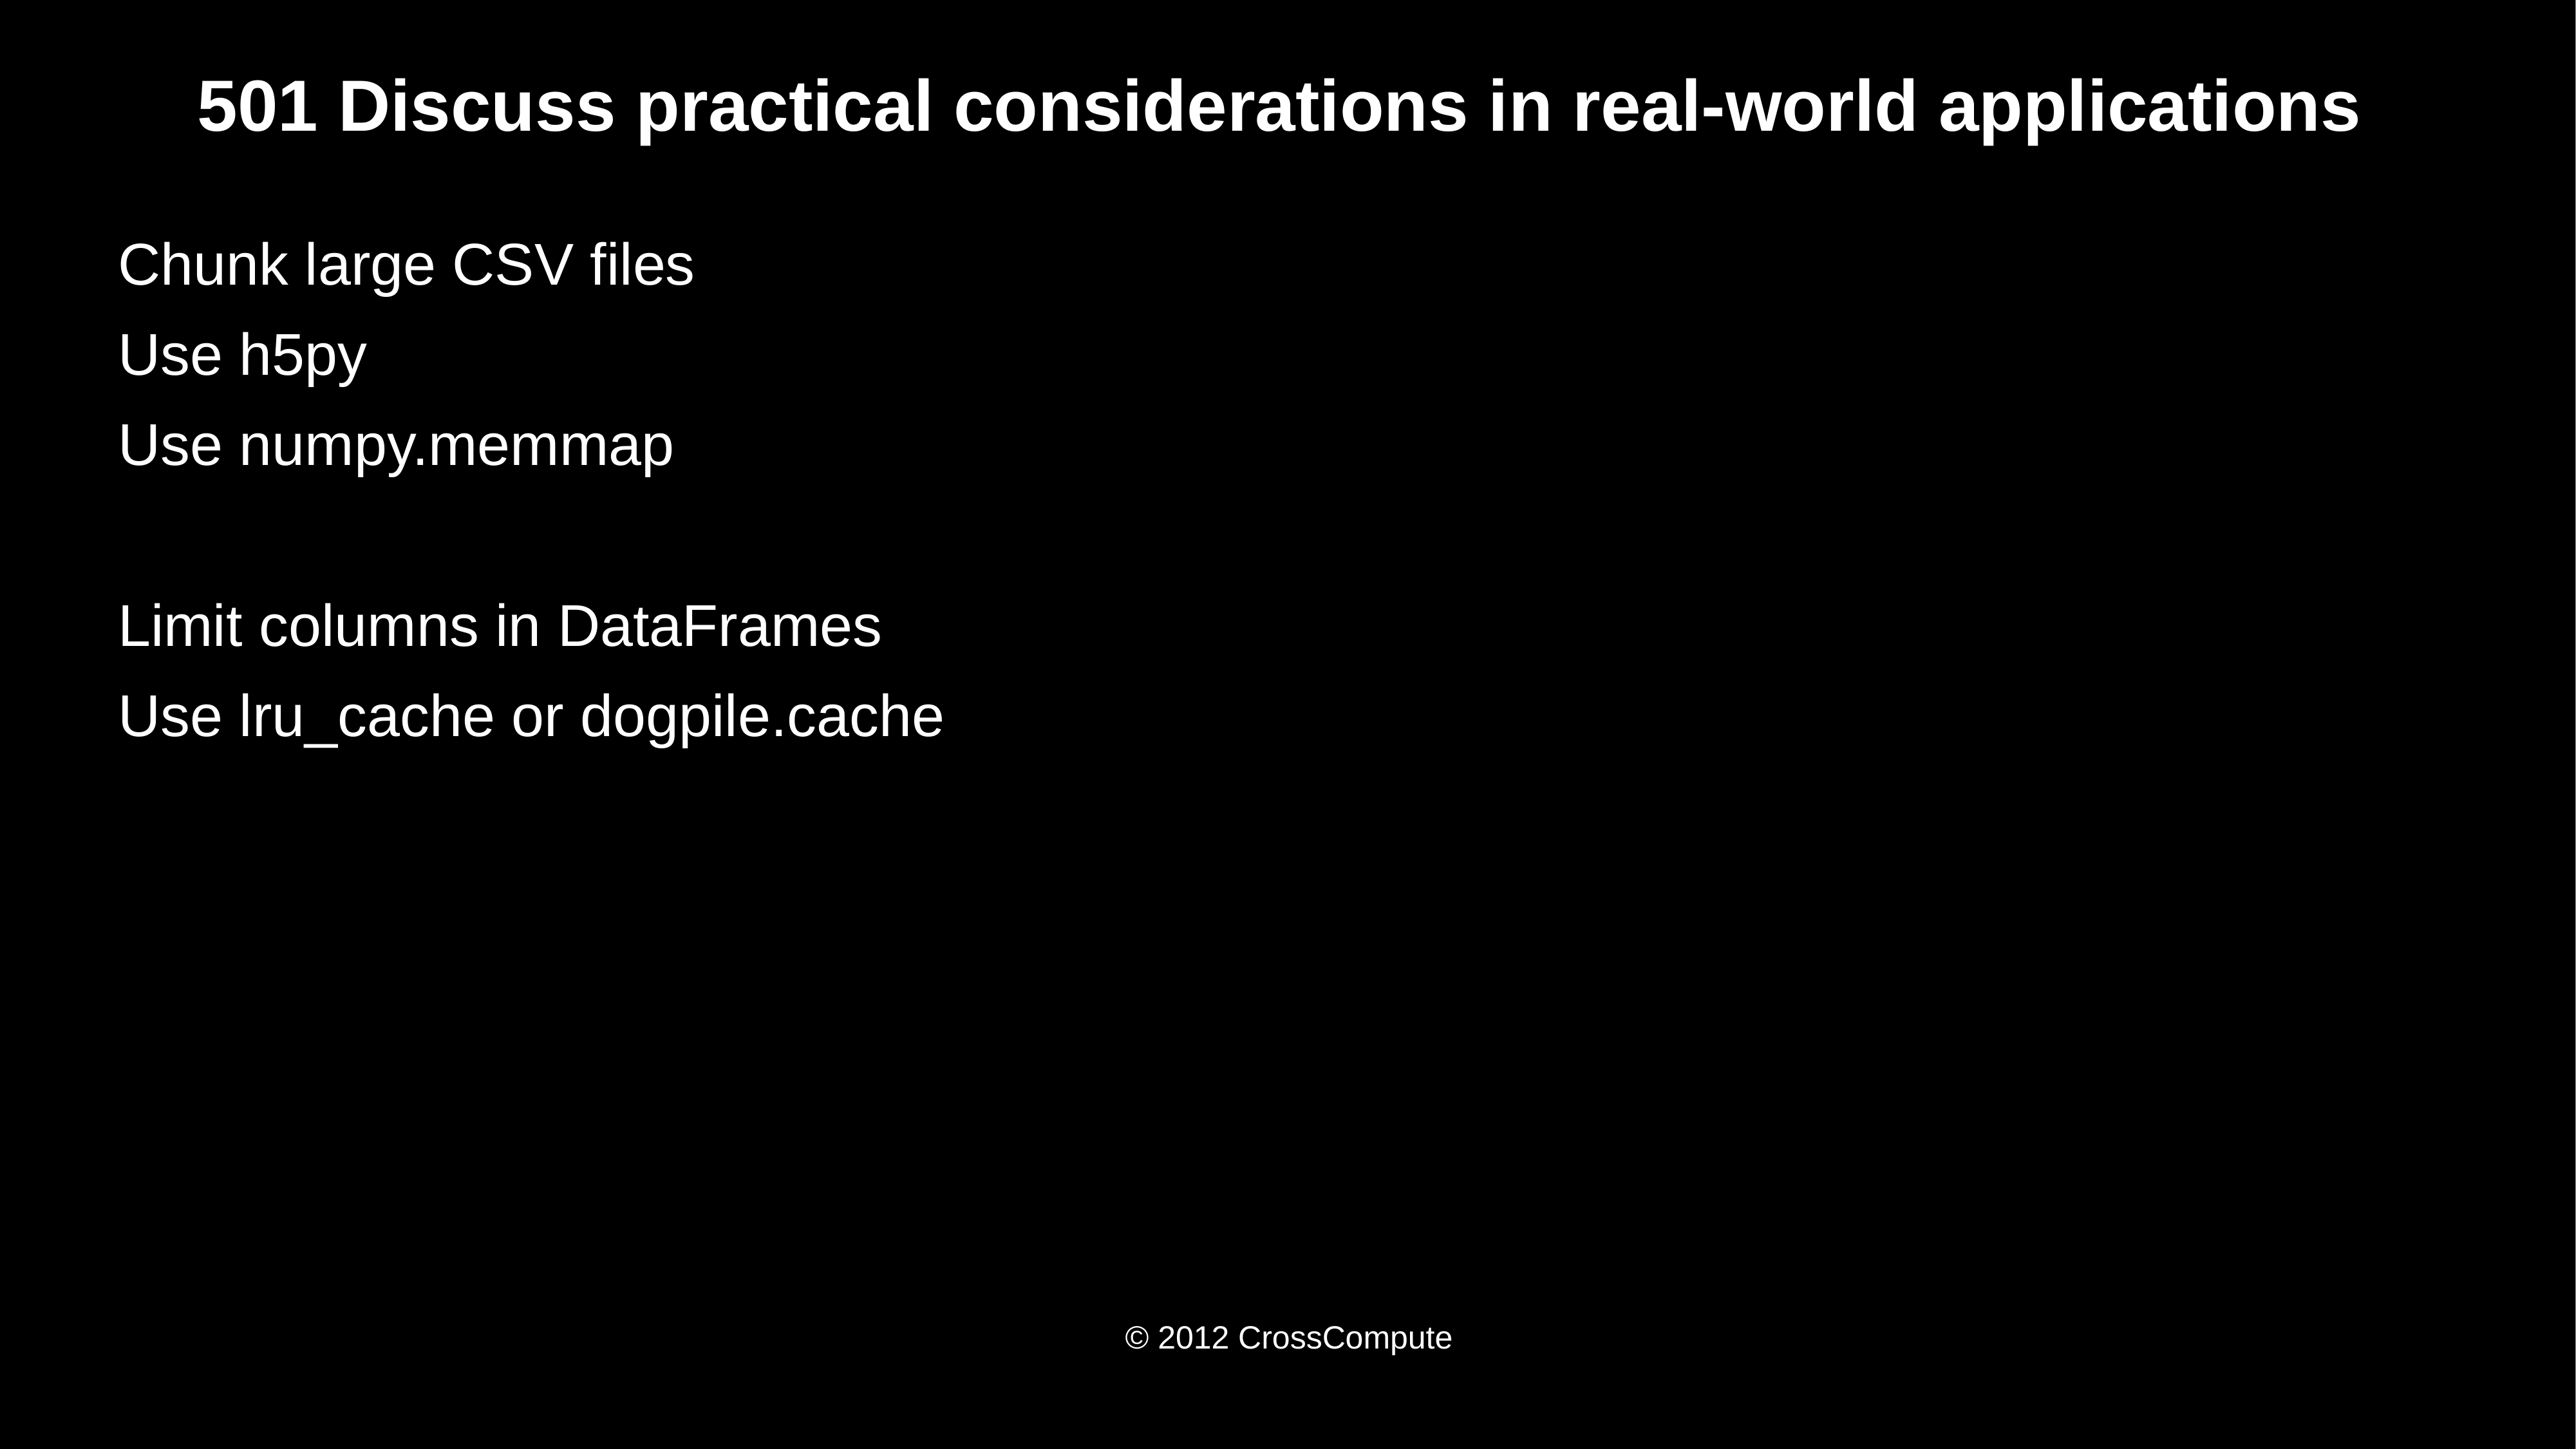

# 501 Discuss practical considerations in real-world applications
Chunk large CSV files
Use h5py
Use numpy.memmap
Limit columns in DataFrames
Use lru_cache or dogpile.cache
© 2012 CrossCompute